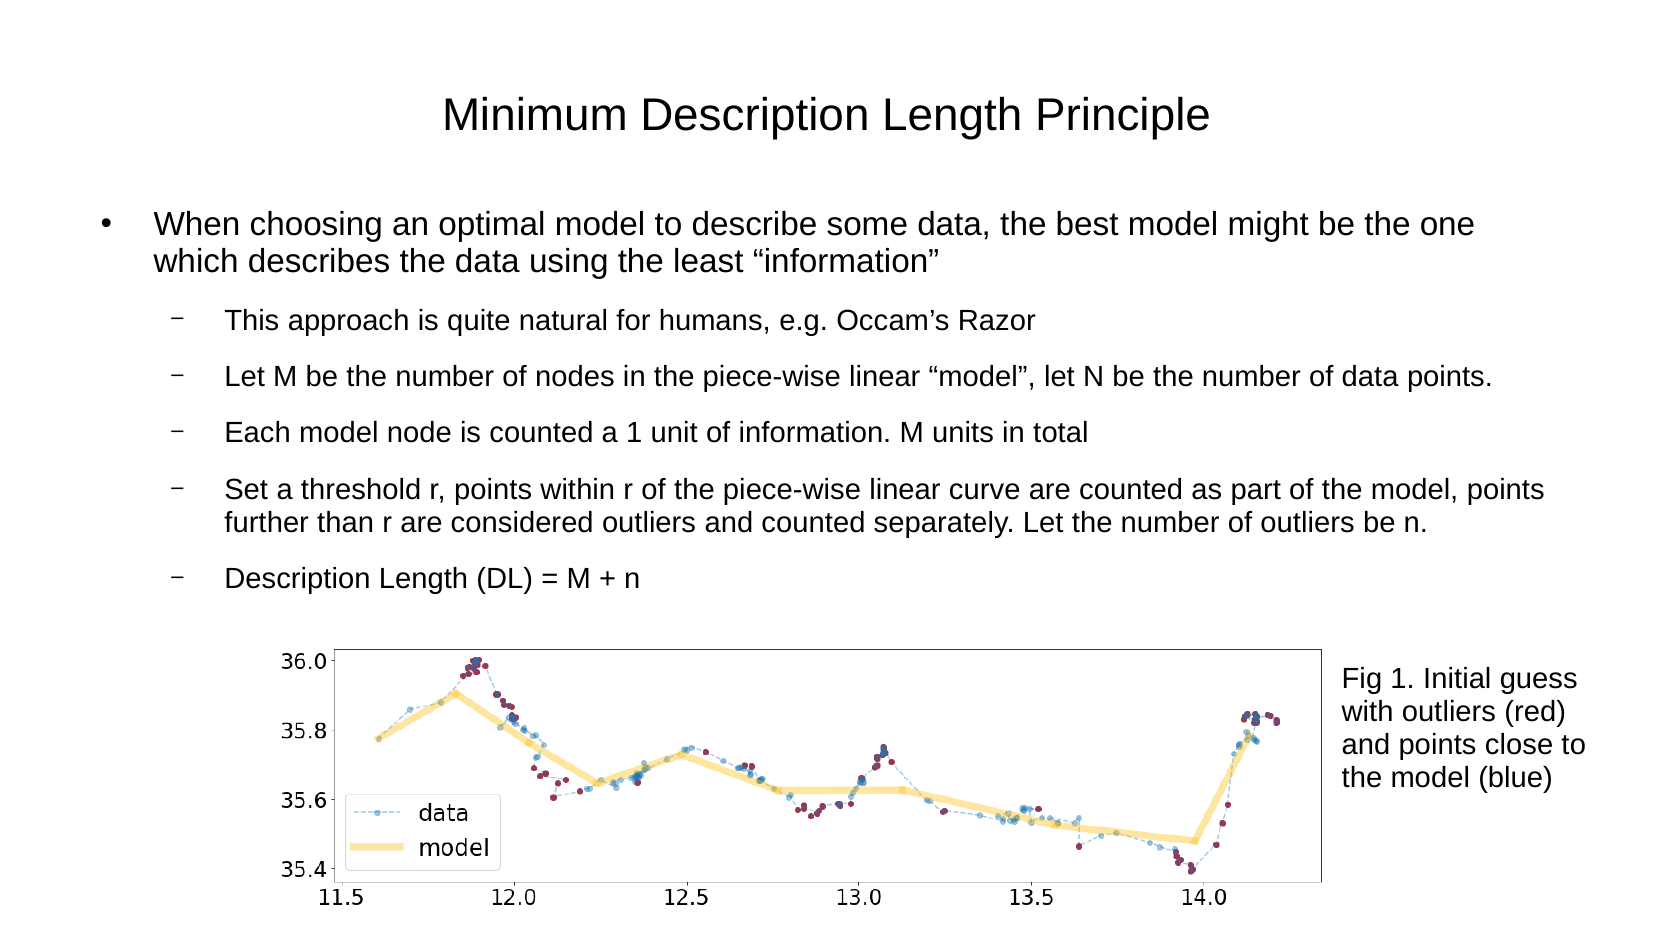

# Minimum Description Length Principle
When choosing an optimal model to describe some data, the best model might be the one which describes the data using the least “information”
This approach is quite natural for humans, e.g. Occam’s Razor
Let M be the number of nodes in the piece-wise linear “model”, let N be the number of data points.
Each model node is counted a 1 unit of information. M units in total
Set a threshold r, points within r of the piece-wise linear curve are counted as part of the model, points further than r are considered outliers and counted separately. Let the number of outliers be n.
Description Length (DL) = M + n
Fig 1. Initial guess with outliers (red) and points close to the model (blue)